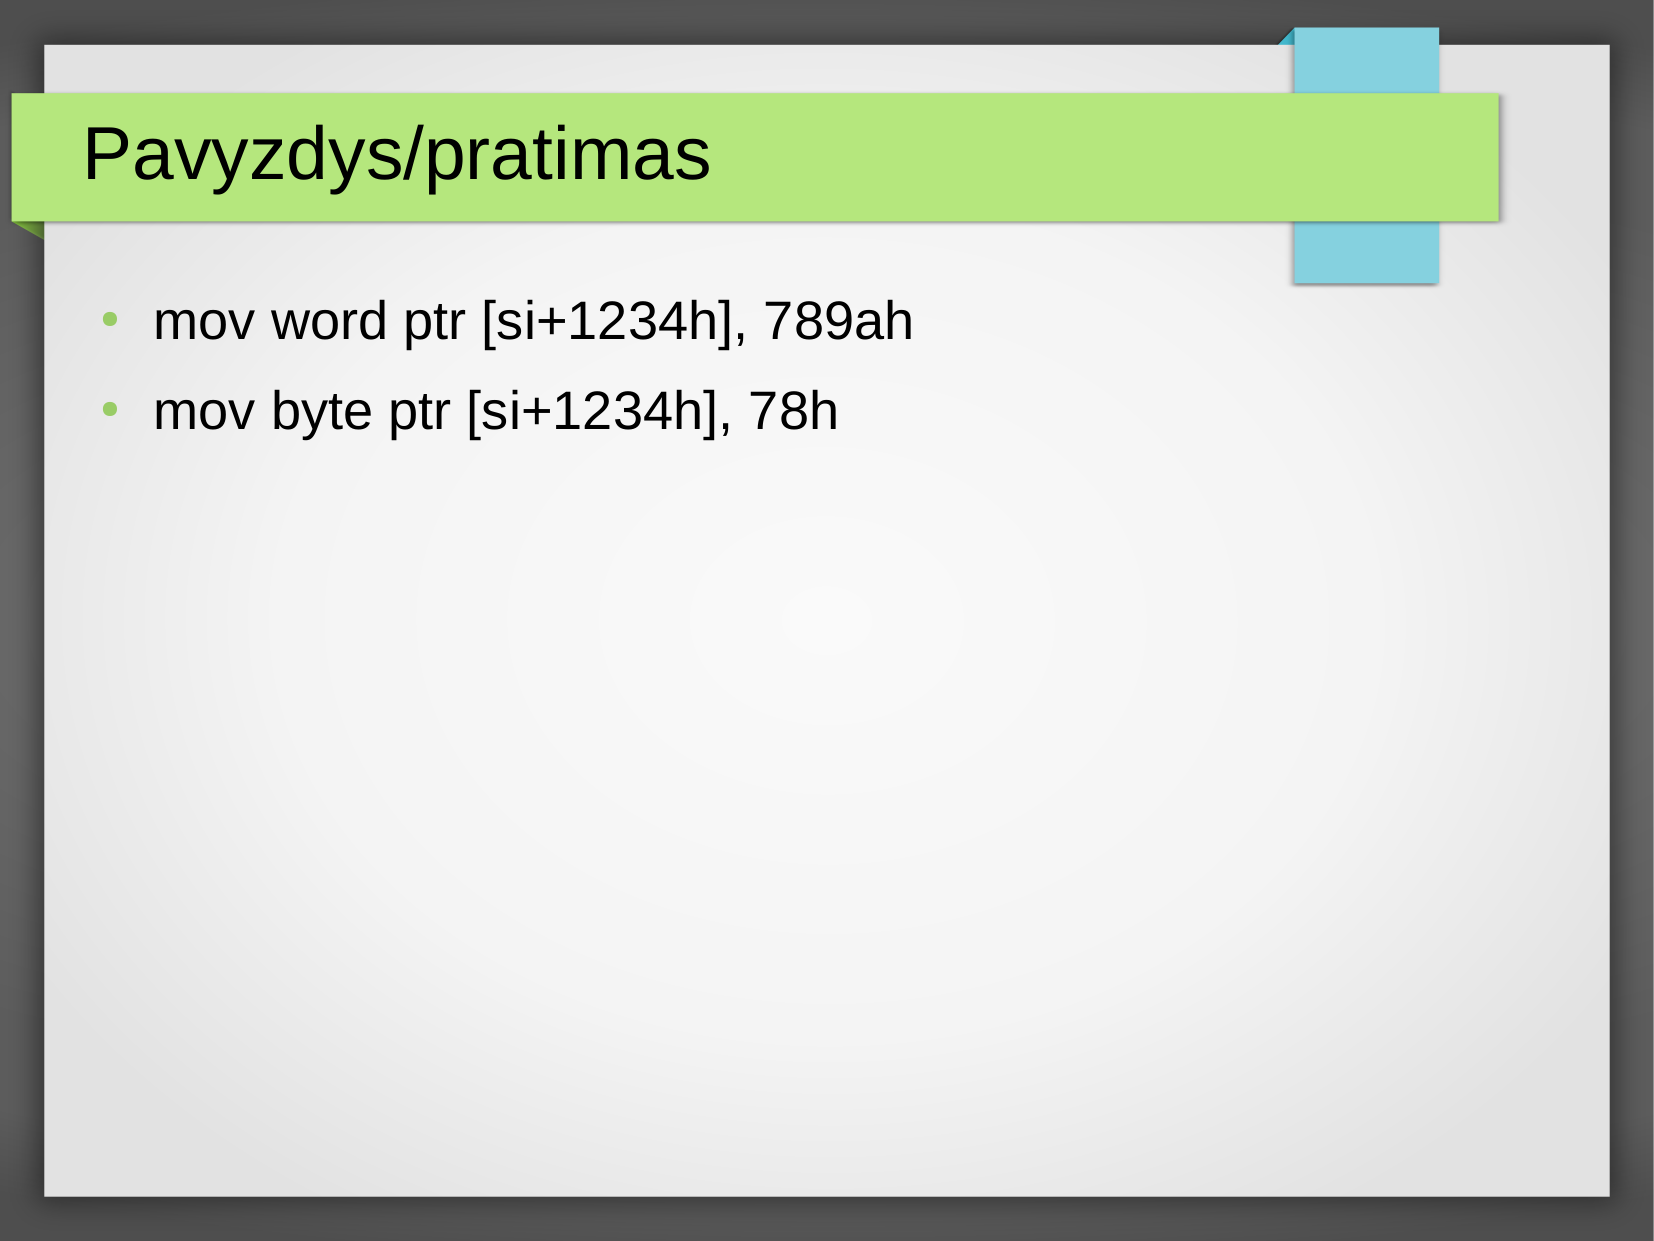

# Pavyzdys/pratimas
mov word ptr [si+1234h], 789ah
mov byte ptr [si+1234h], 78h